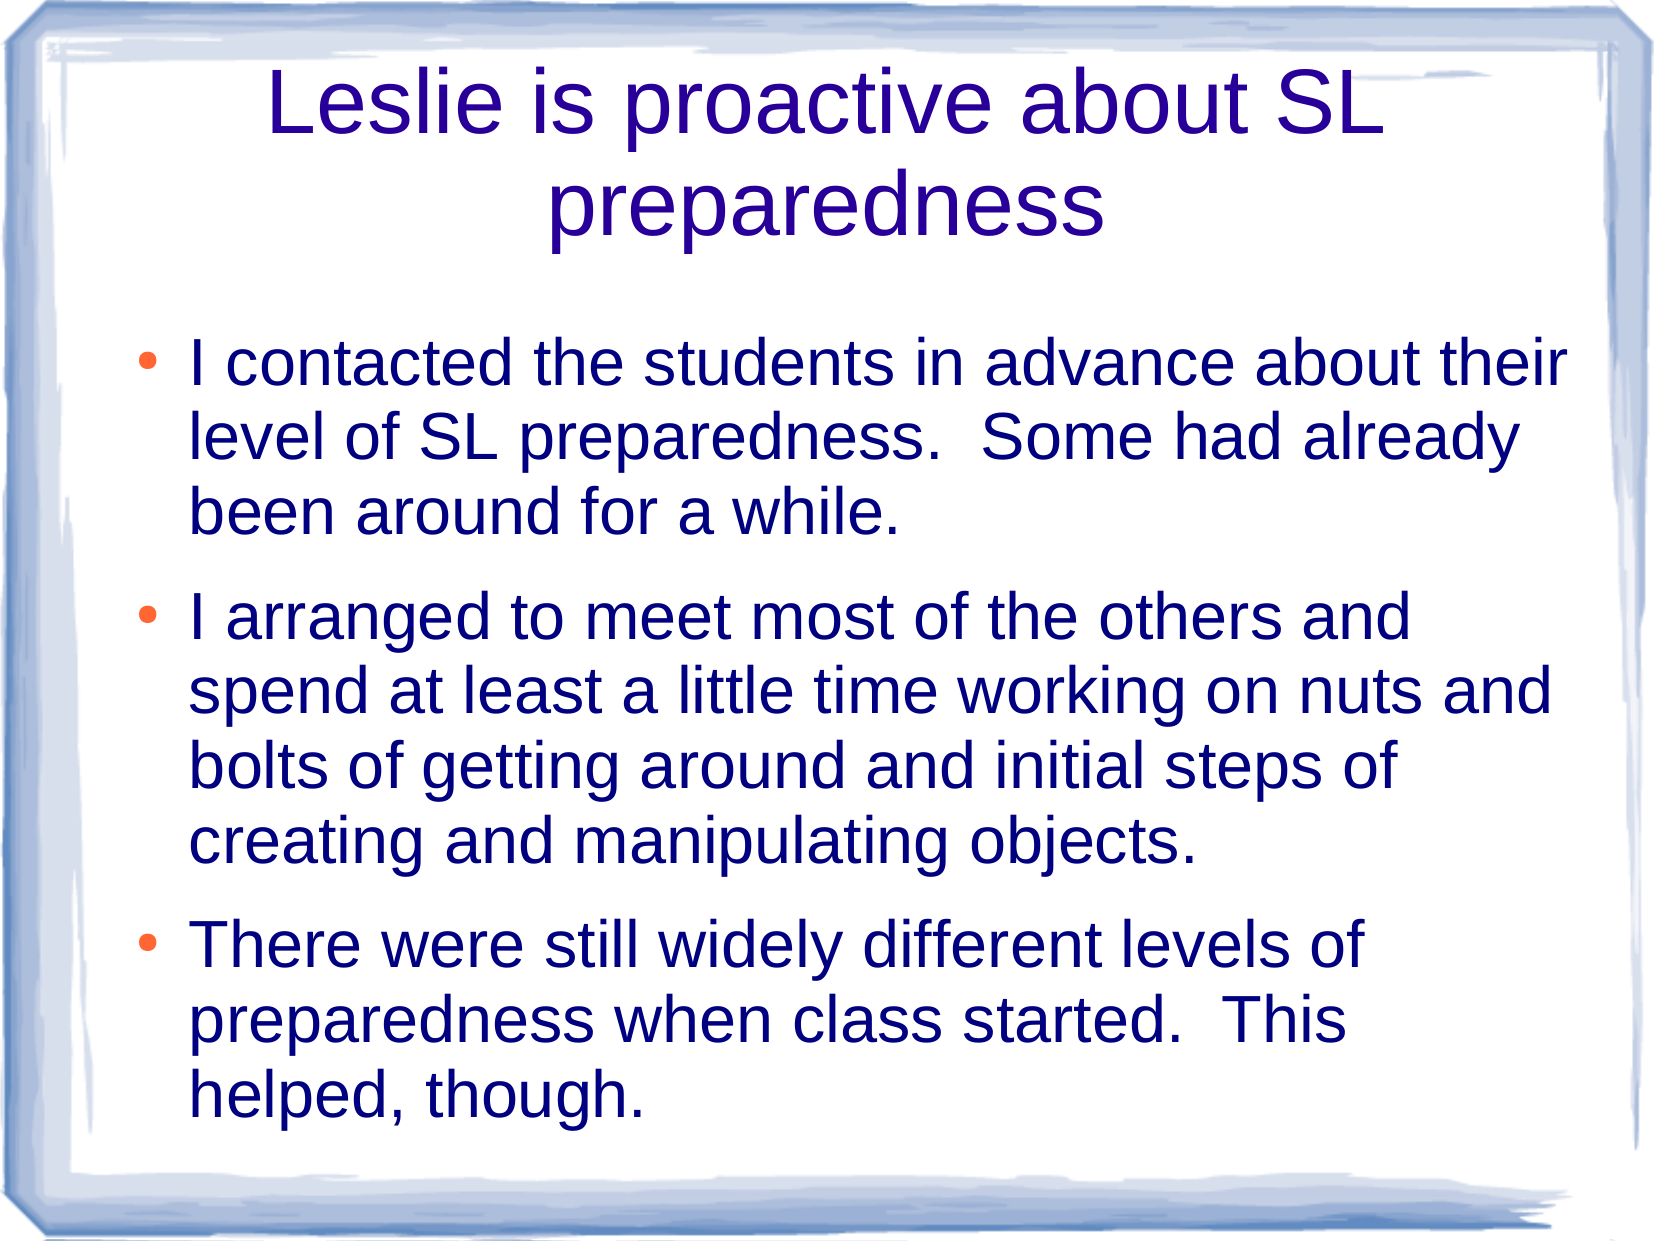

# Leslie is proactive about SL preparedness
I contacted the students in advance about their level of SL preparedness. Some had already been around for a while.
I arranged to meet most of the others and spend at least a little time working on nuts and bolts of getting around and initial steps of creating and manipulating objects.
There were still widely different levels of preparedness when class started. This helped, though.